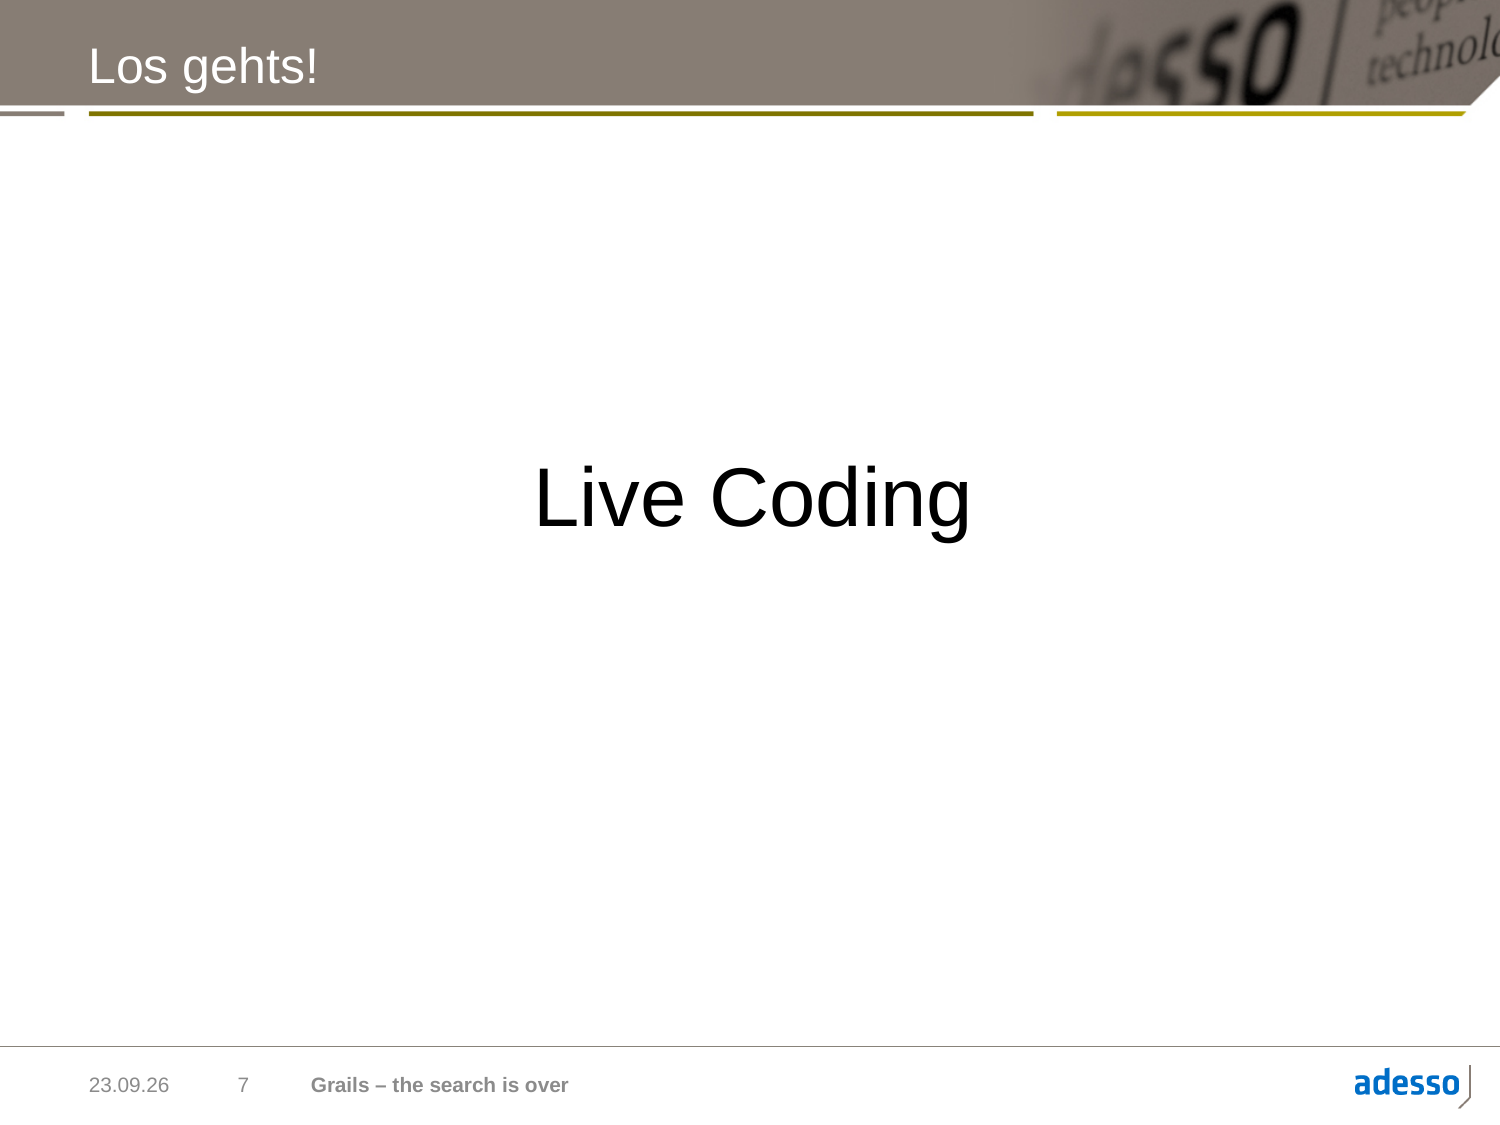

# Los gehts!
Live Coding
Grails – the search is over